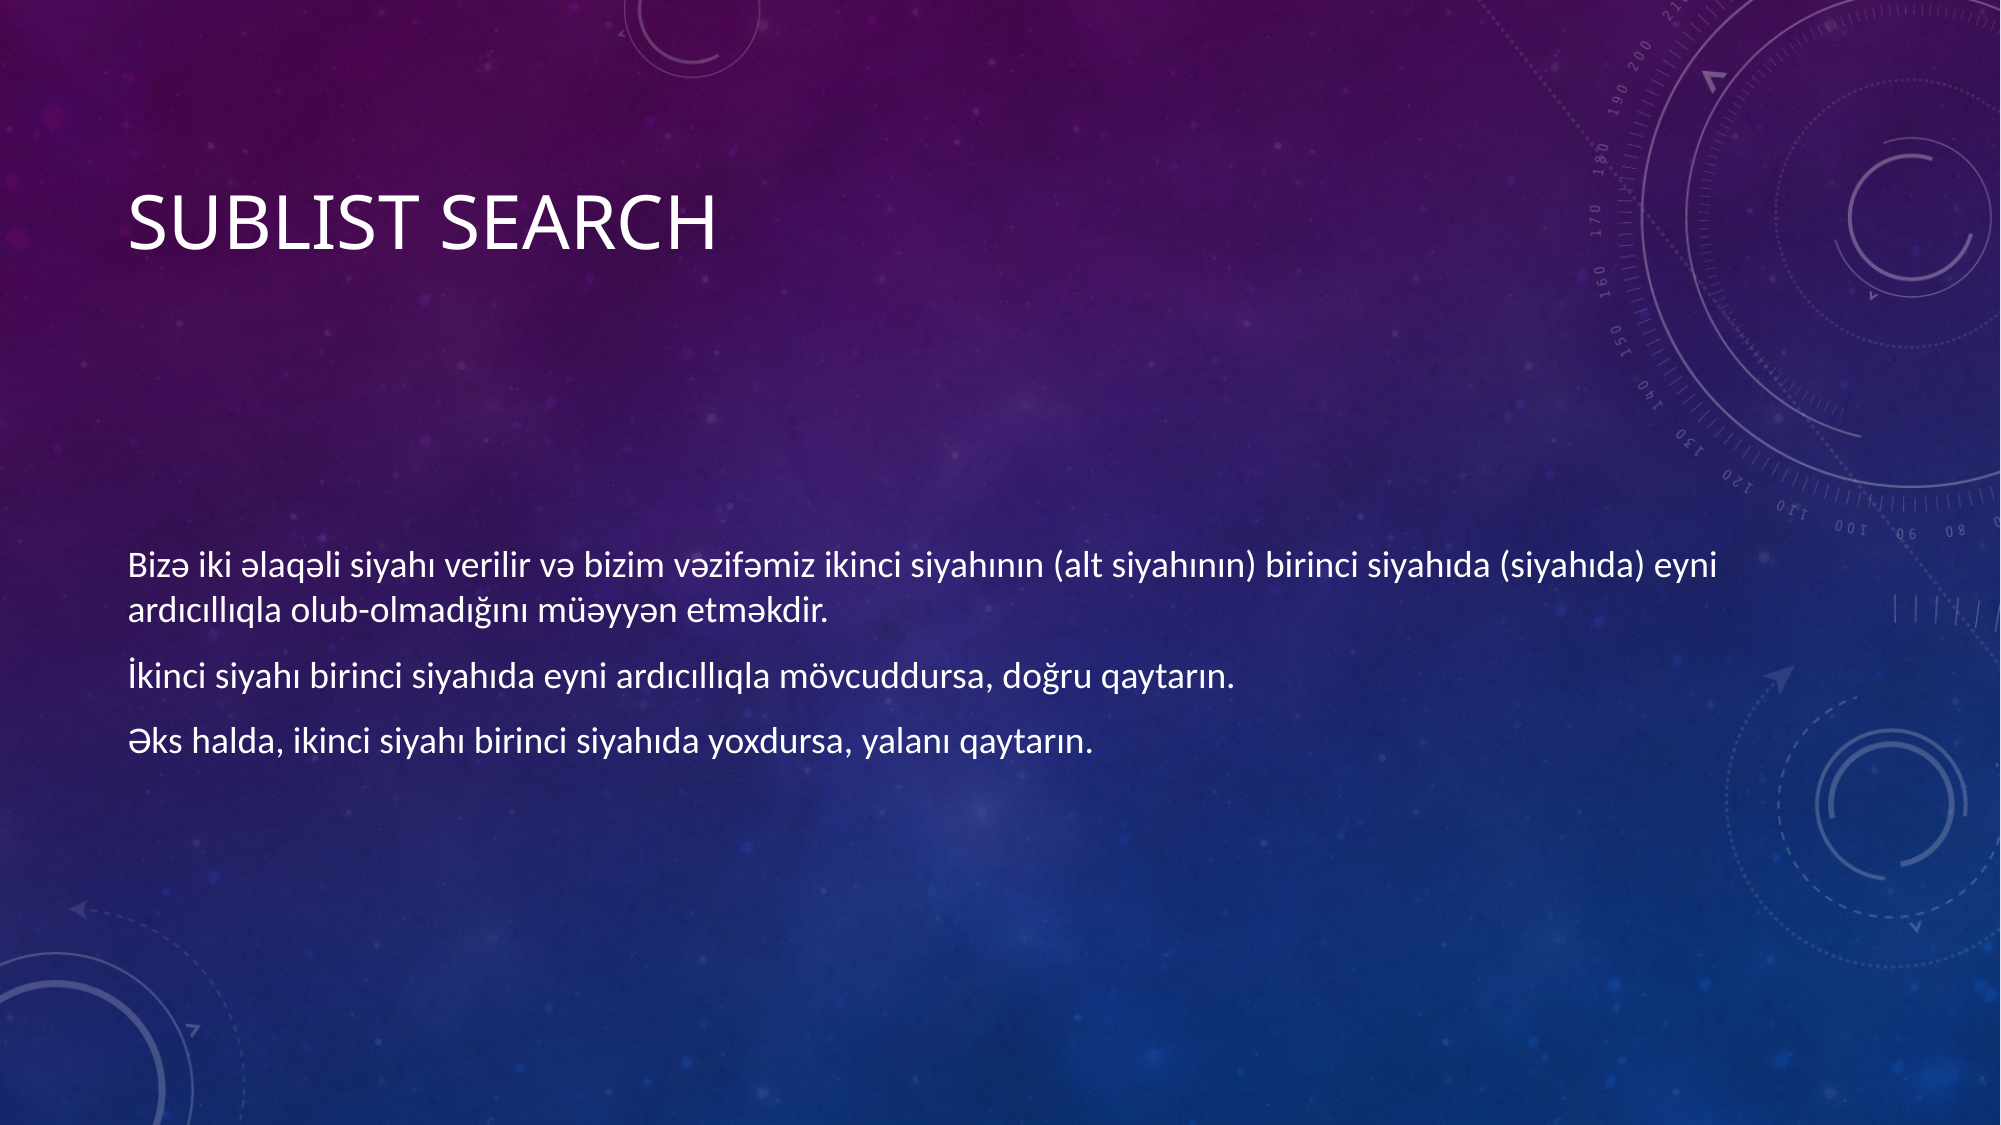

# Sublist search
Bizə iki əlaqəli siyahı verilir və bizim vəzifəmiz ikinci siyahının (alt siyahının) birinci siyahıda (siyahıda) eyni ardıcıllıqla olub-olmadığını müəyyən etməkdir.
İkinci siyahı birinci siyahıda eyni ardıcıllıqla mövcuddursa, doğru qaytarın.
Əks halda, ikinci siyahı birinci siyahıda yoxdursa, yalanı qaytarın.